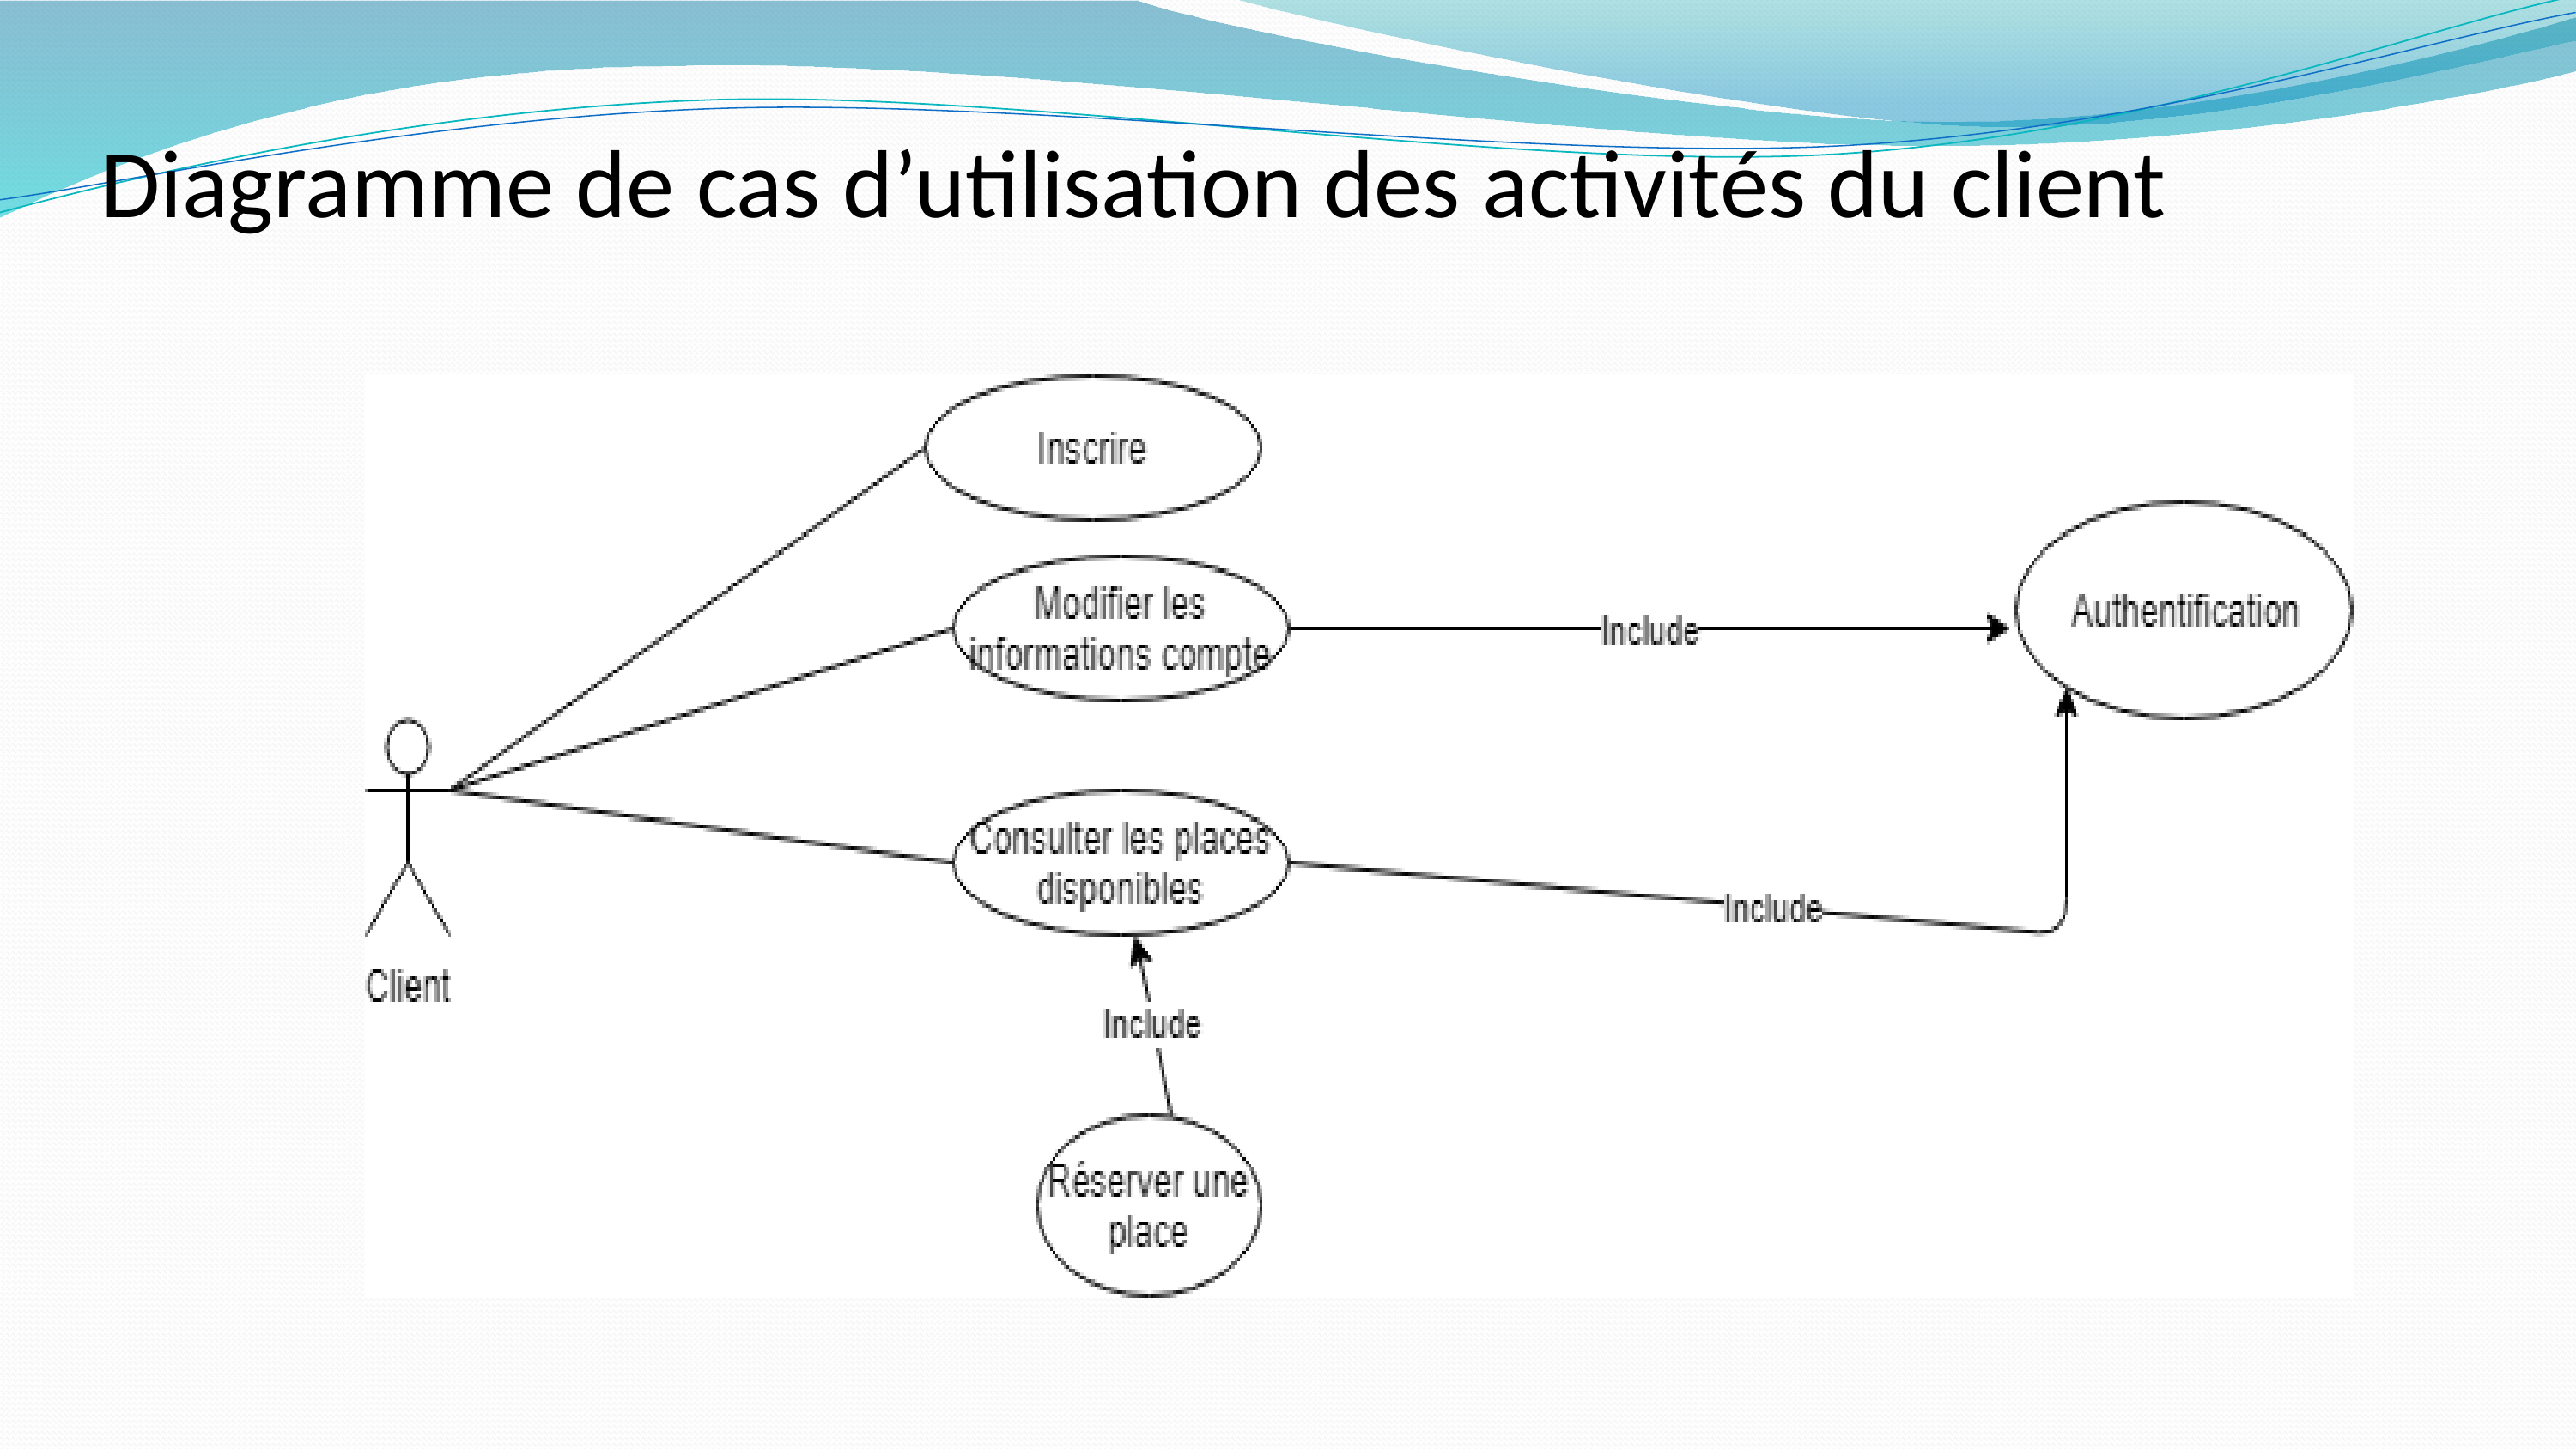

# Diagramme de cas d’utilisation des activités du client